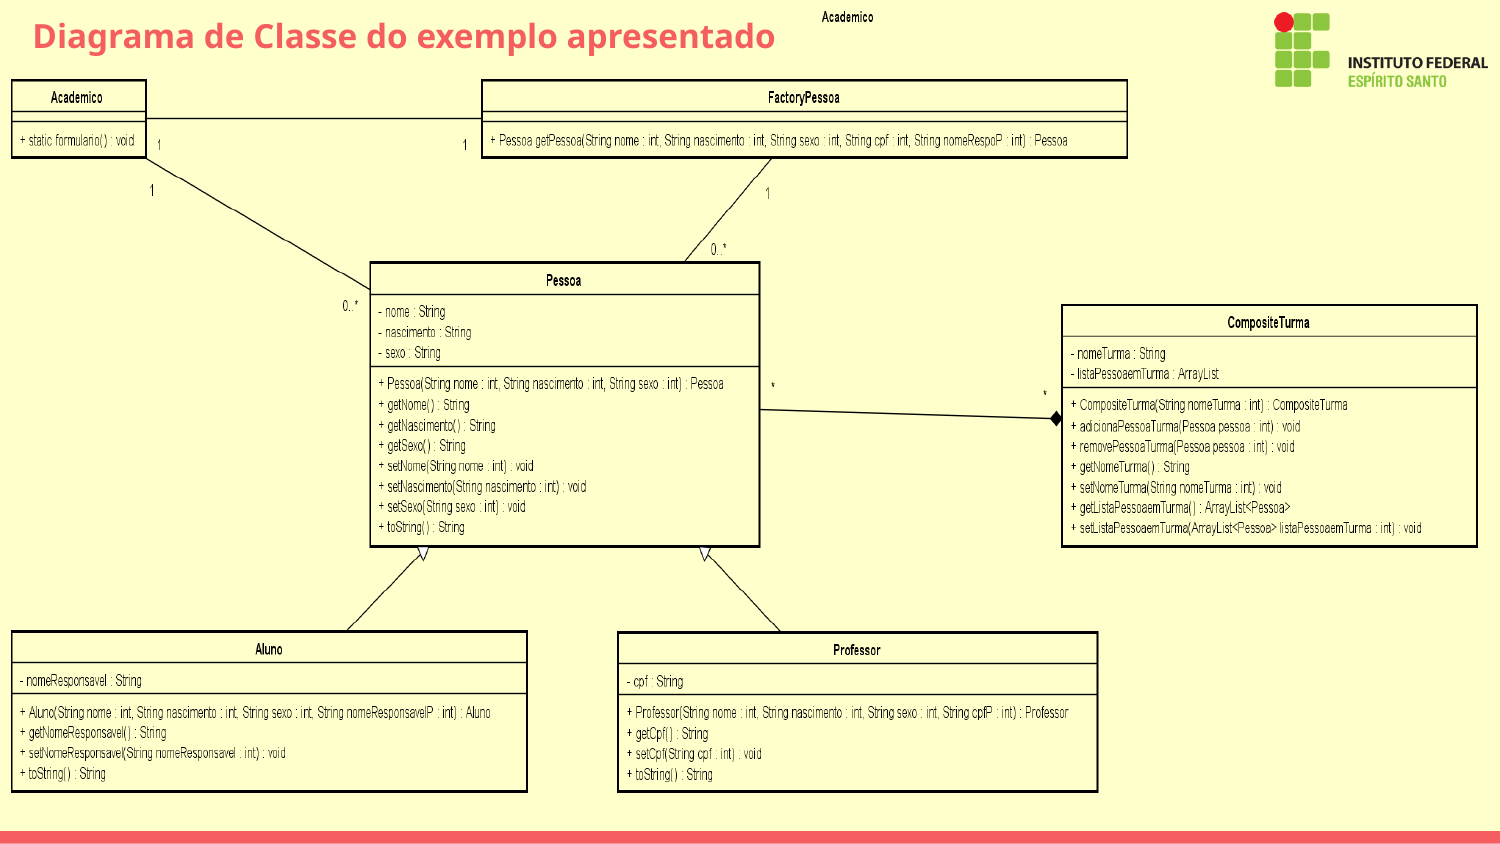

# Diagrama de Classe do exemplo apresentado